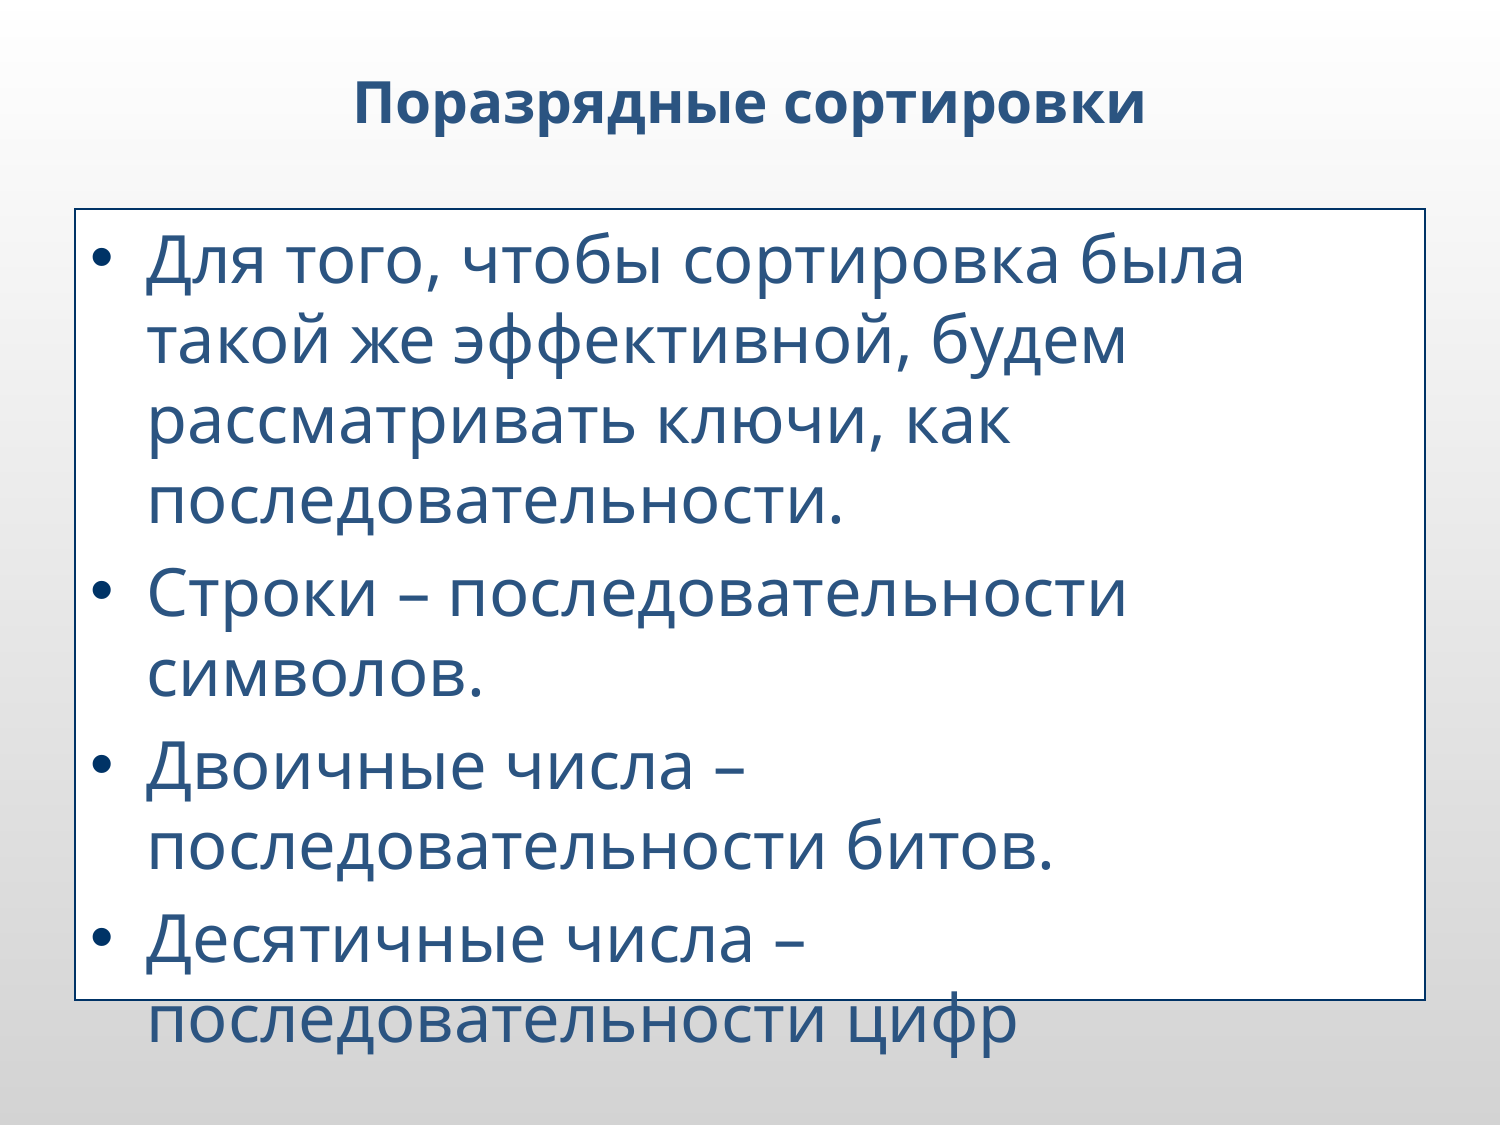

Поразрядные сортировки
# Для того, чтобы сортировка была такой же эффективной, будем рассматривать ключи, как последовательности.
Строки – последовательности символов.
Двоичные числа – последовательности битов.
Десятичные числа – последовательности цифр